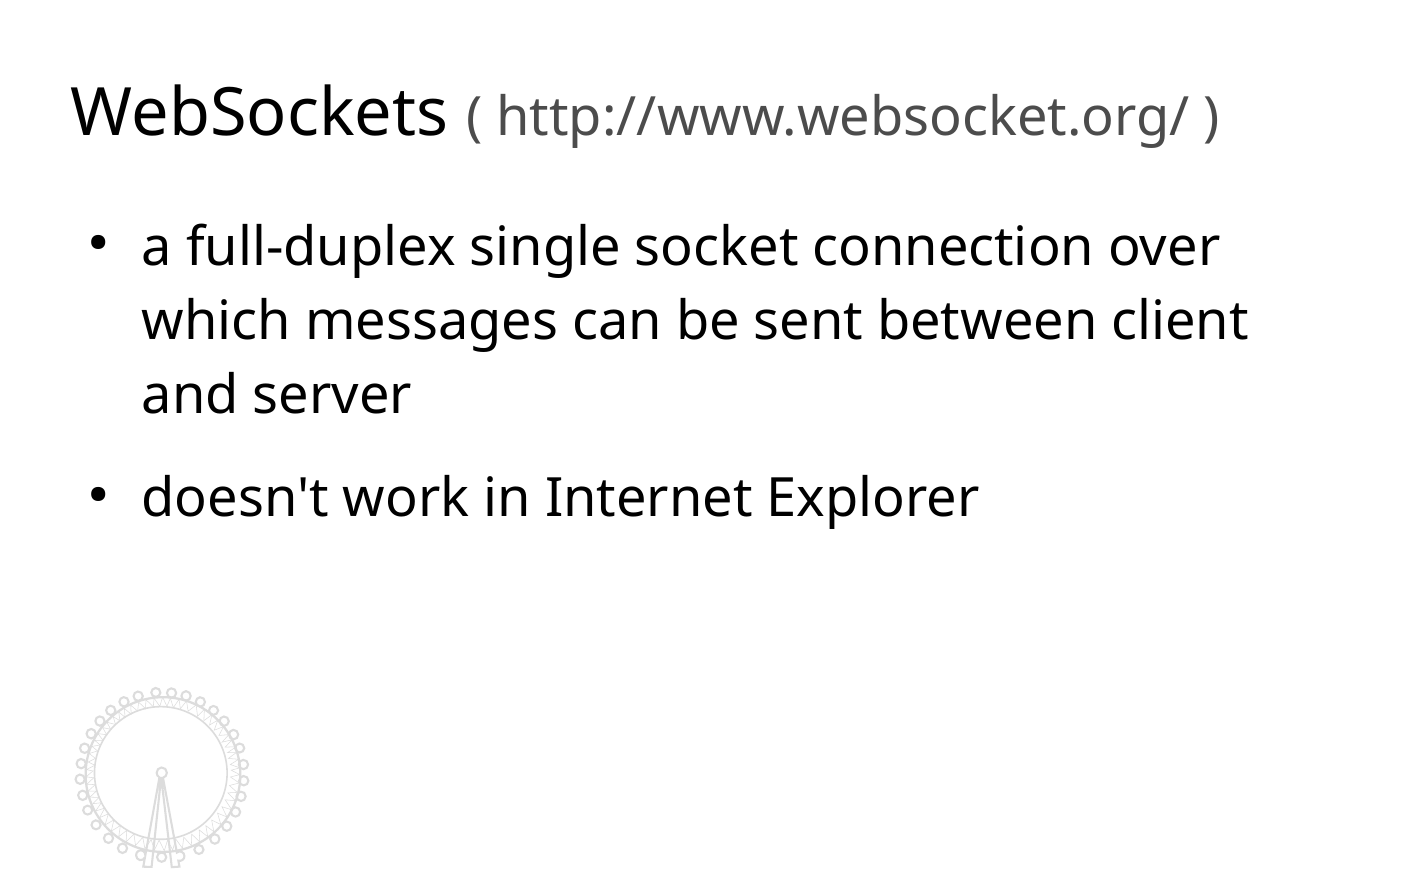

# WebSockets ( http://www.websocket.org/ )
a full-duplex single socket connection over which messages can be sent between client and server
doesn't work in Internet Explorer